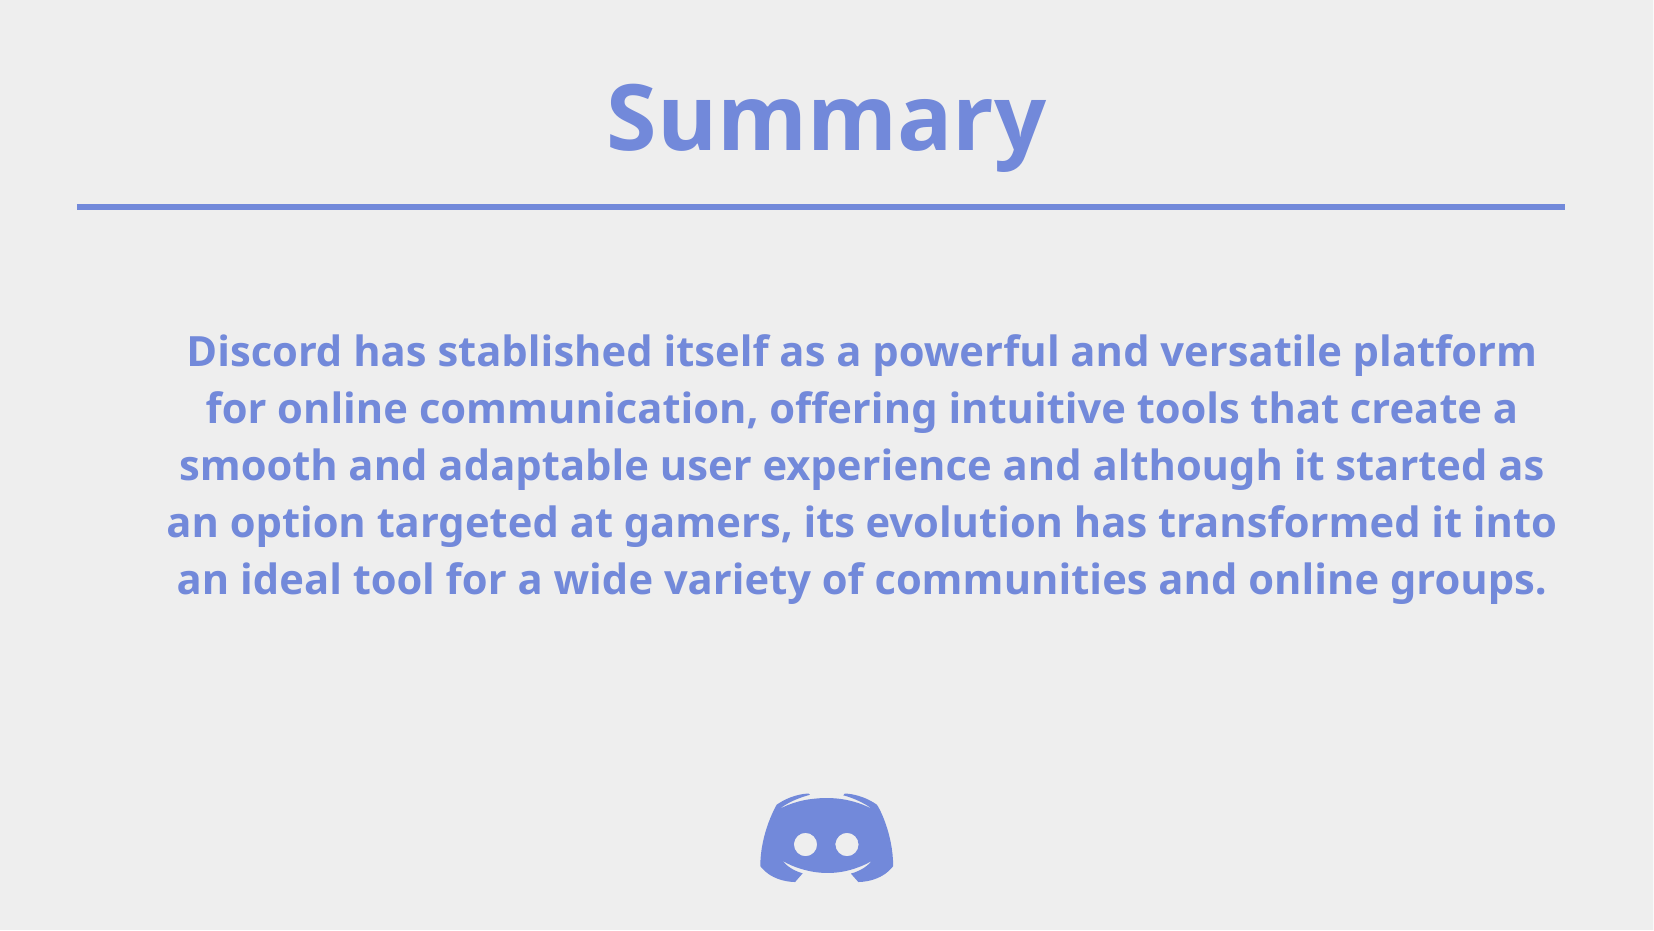

# Summary
Discord has stablished itself as a powerful and versatile platform for online communication, offering intuitive tools that create a smooth and adaptable user experience and although it started as an option targeted at gamers, its evolution has transformed it into an ideal tool for a wide variety of communities and online groups.